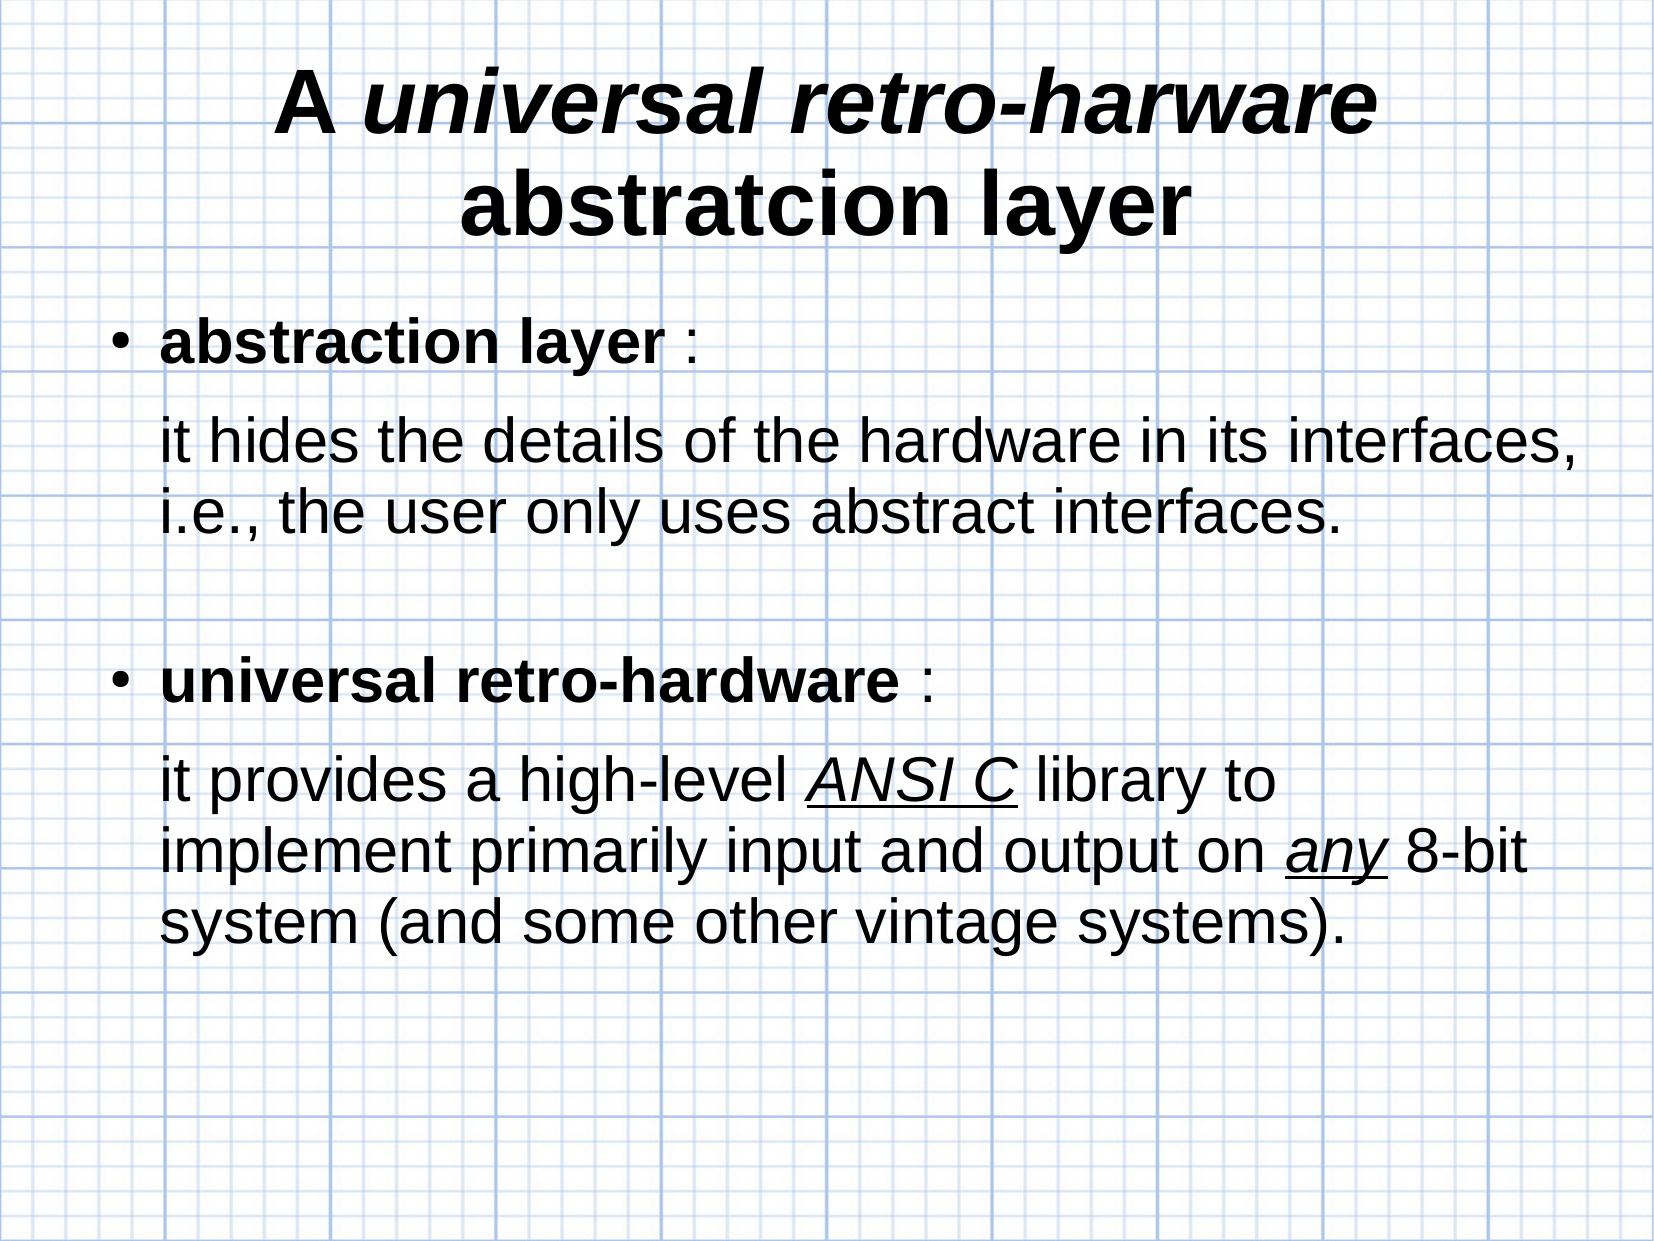

# A universal retro-harware abstratcion layer
abstraction layer :
it hides the details of the hardware in its interfaces, i.e., the user only uses abstract interfaces.
universal retro-hardware :
it provides a high-level ANSI C library to implement primarily input and output on any 8-bit system (and some other vintage systems).